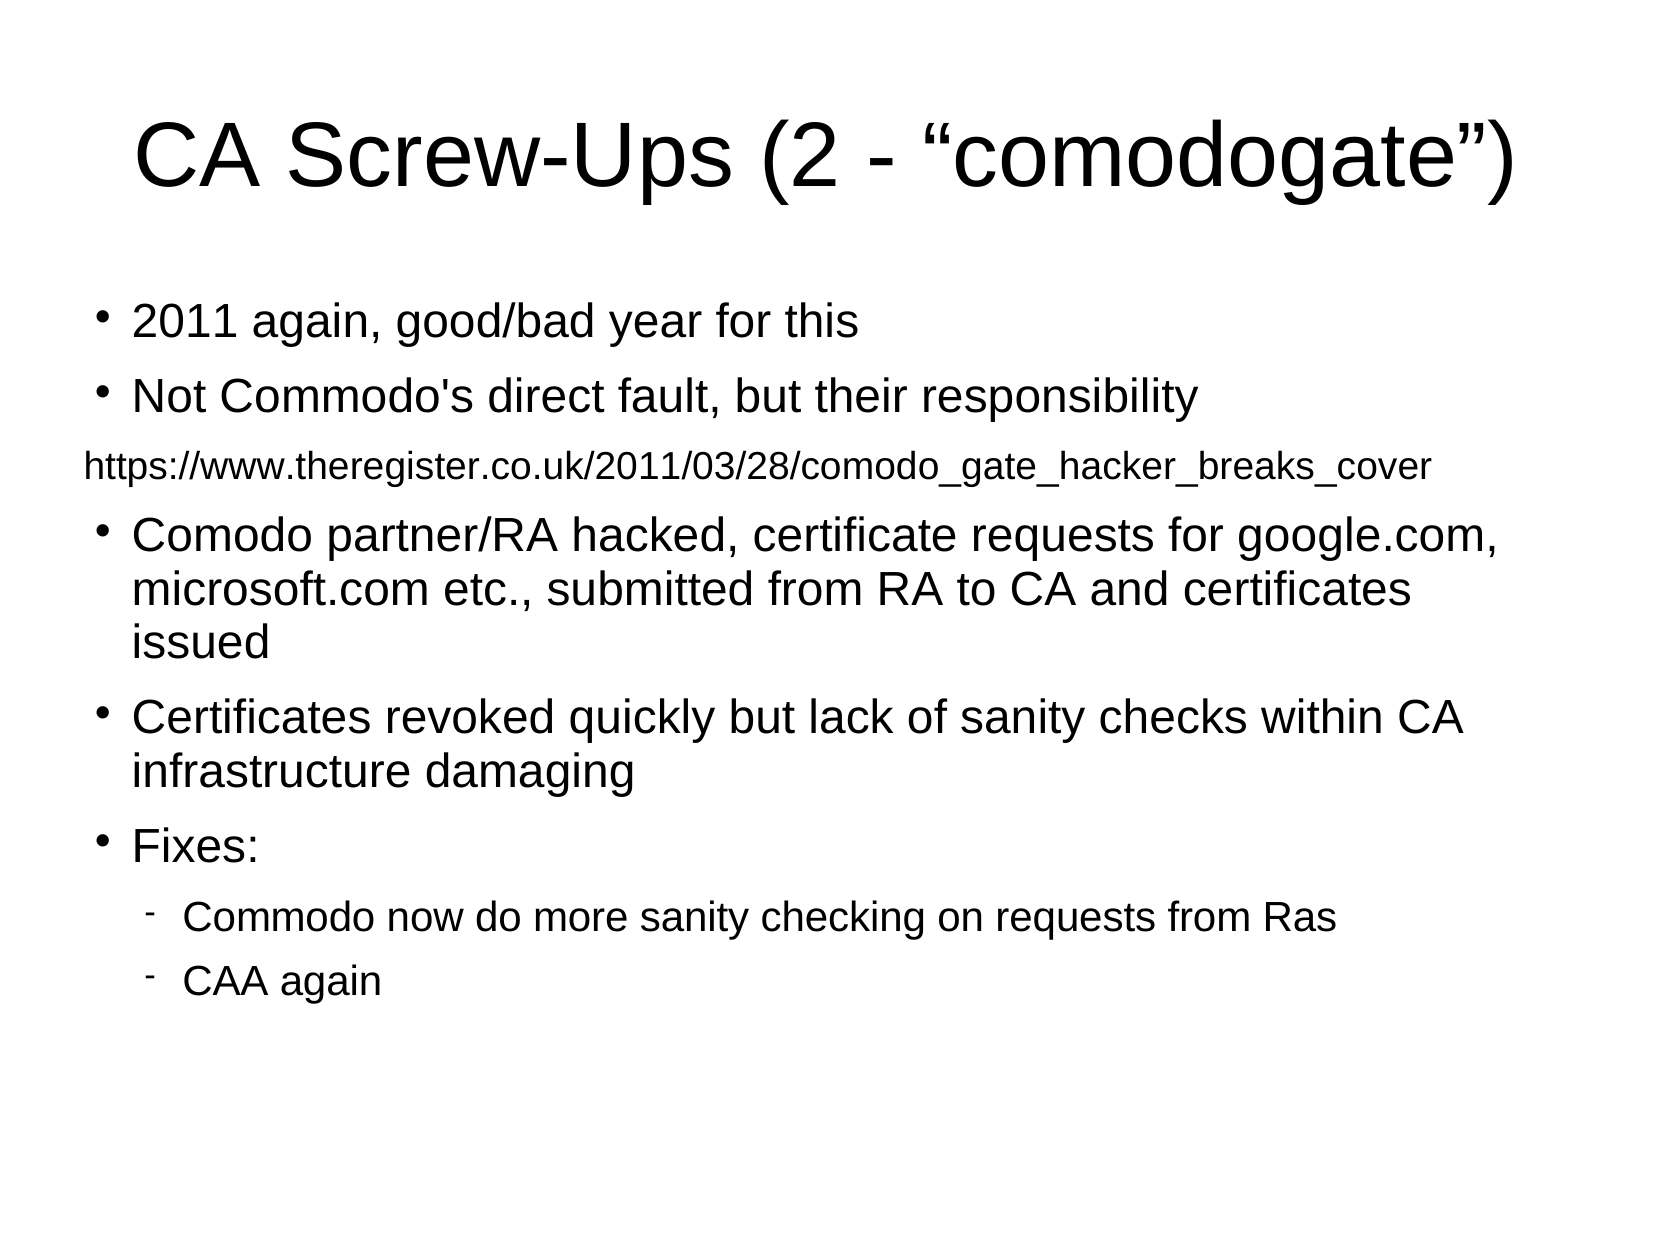

# CA Screw-Ups (2 - “comodogate”)
2011 again, good/bad year for this
Not Commodo's direct fault, but their responsibility
https://www.theregister.co.uk/2011/03/28/comodo_gate_hacker_breaks_cover
Comodo partner/RA hacked, certificate requests for google.com, microsoft.com etc., submitted from RA to CA and certificates issued
Certificates revoked quickly but lack of sanity checks within CA infrastructure damaging
Fixes:
Commodo now do more sanity checking on requests from Ras
CAA again